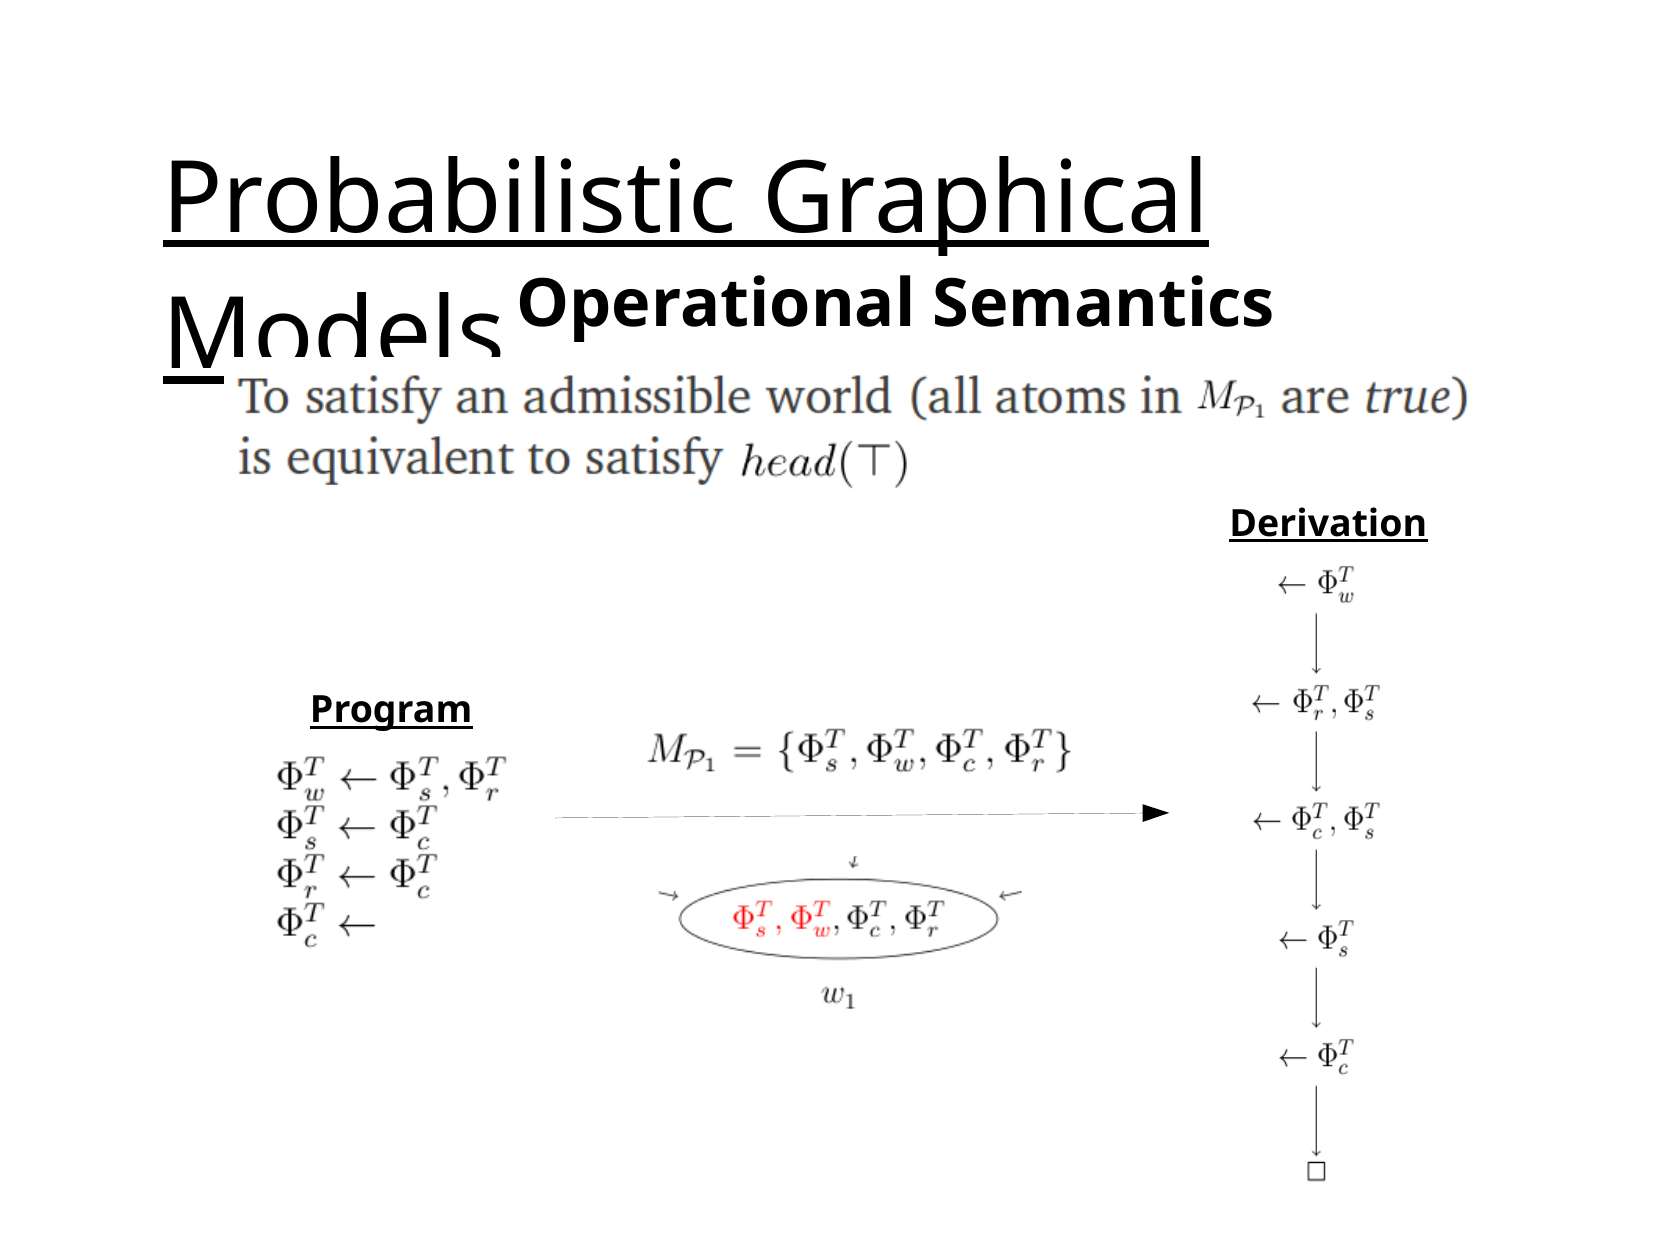

Probabilistic Graphical Models
Operational Semantics
Derivation
Program